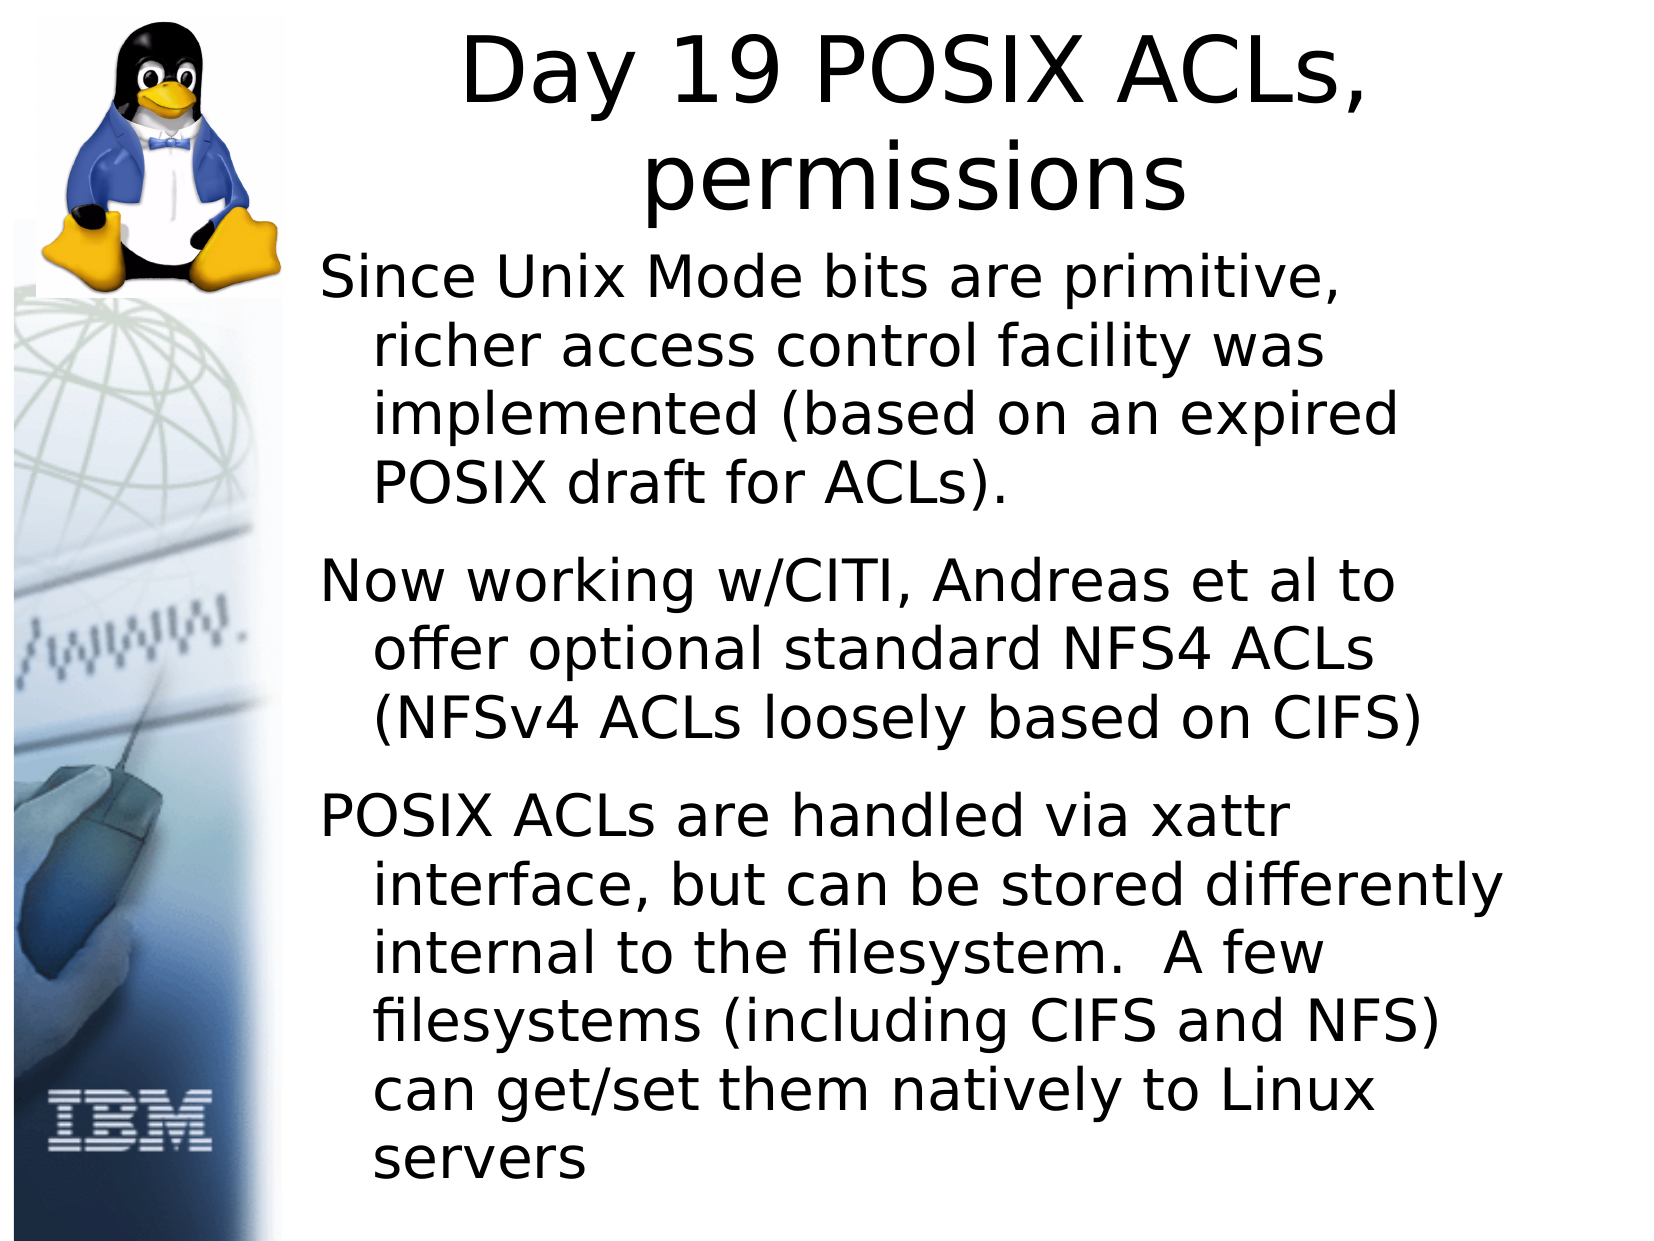

# Day 19 POSIX ACLs, permissions
Since Unix Mode bits are primitive, richer access control facility was implemented (based on an expired POSIX draft for ACLs).
Now working w/CITI, Andreas et al to offer optional standard NFS4 ACLs (NFSv4 ACLs loosely based on CIFS)
POSIX ACLs are handled via xattr interface, but can be stored differently internal to the filesystem. A few filesystems (including CIFS and NFS) can get/set them natively to Linux servers